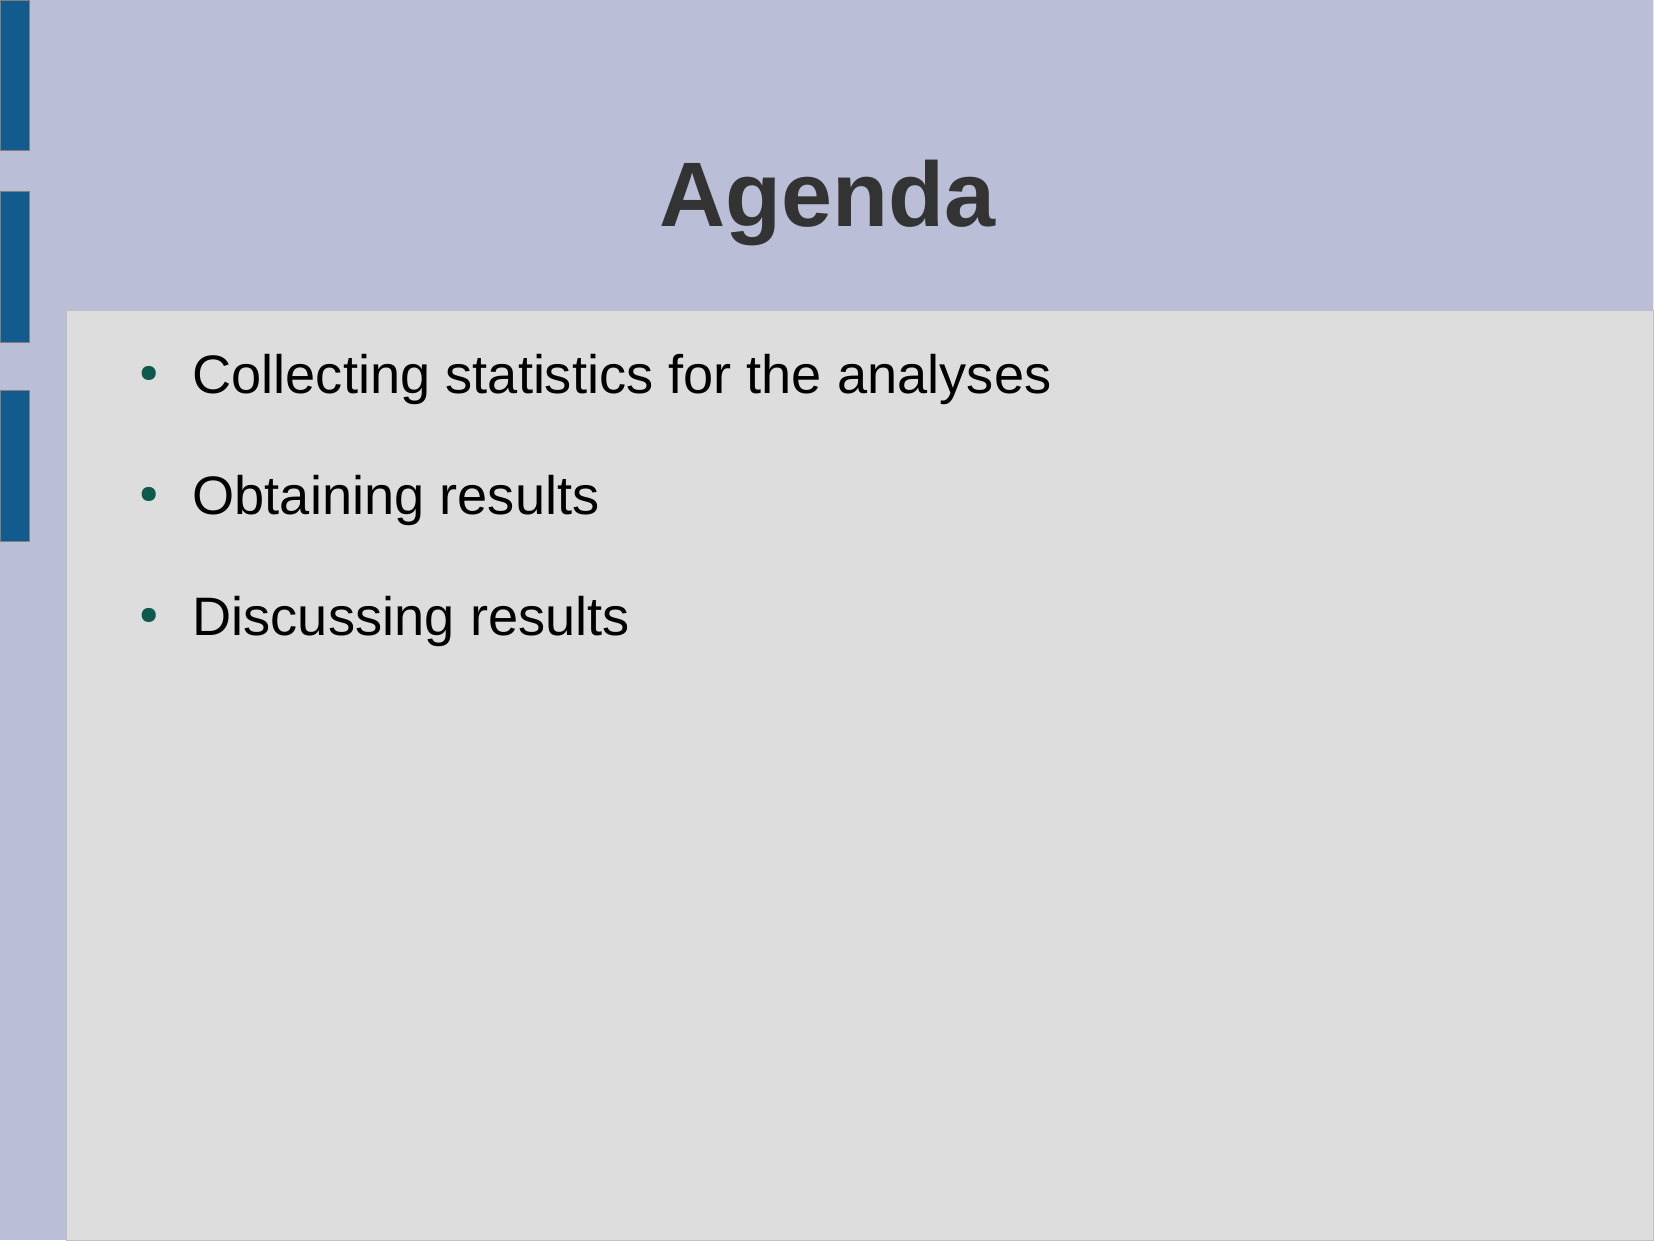

# Agenda
Collecting statistics for the analyses
Obtaining results
Discussing results